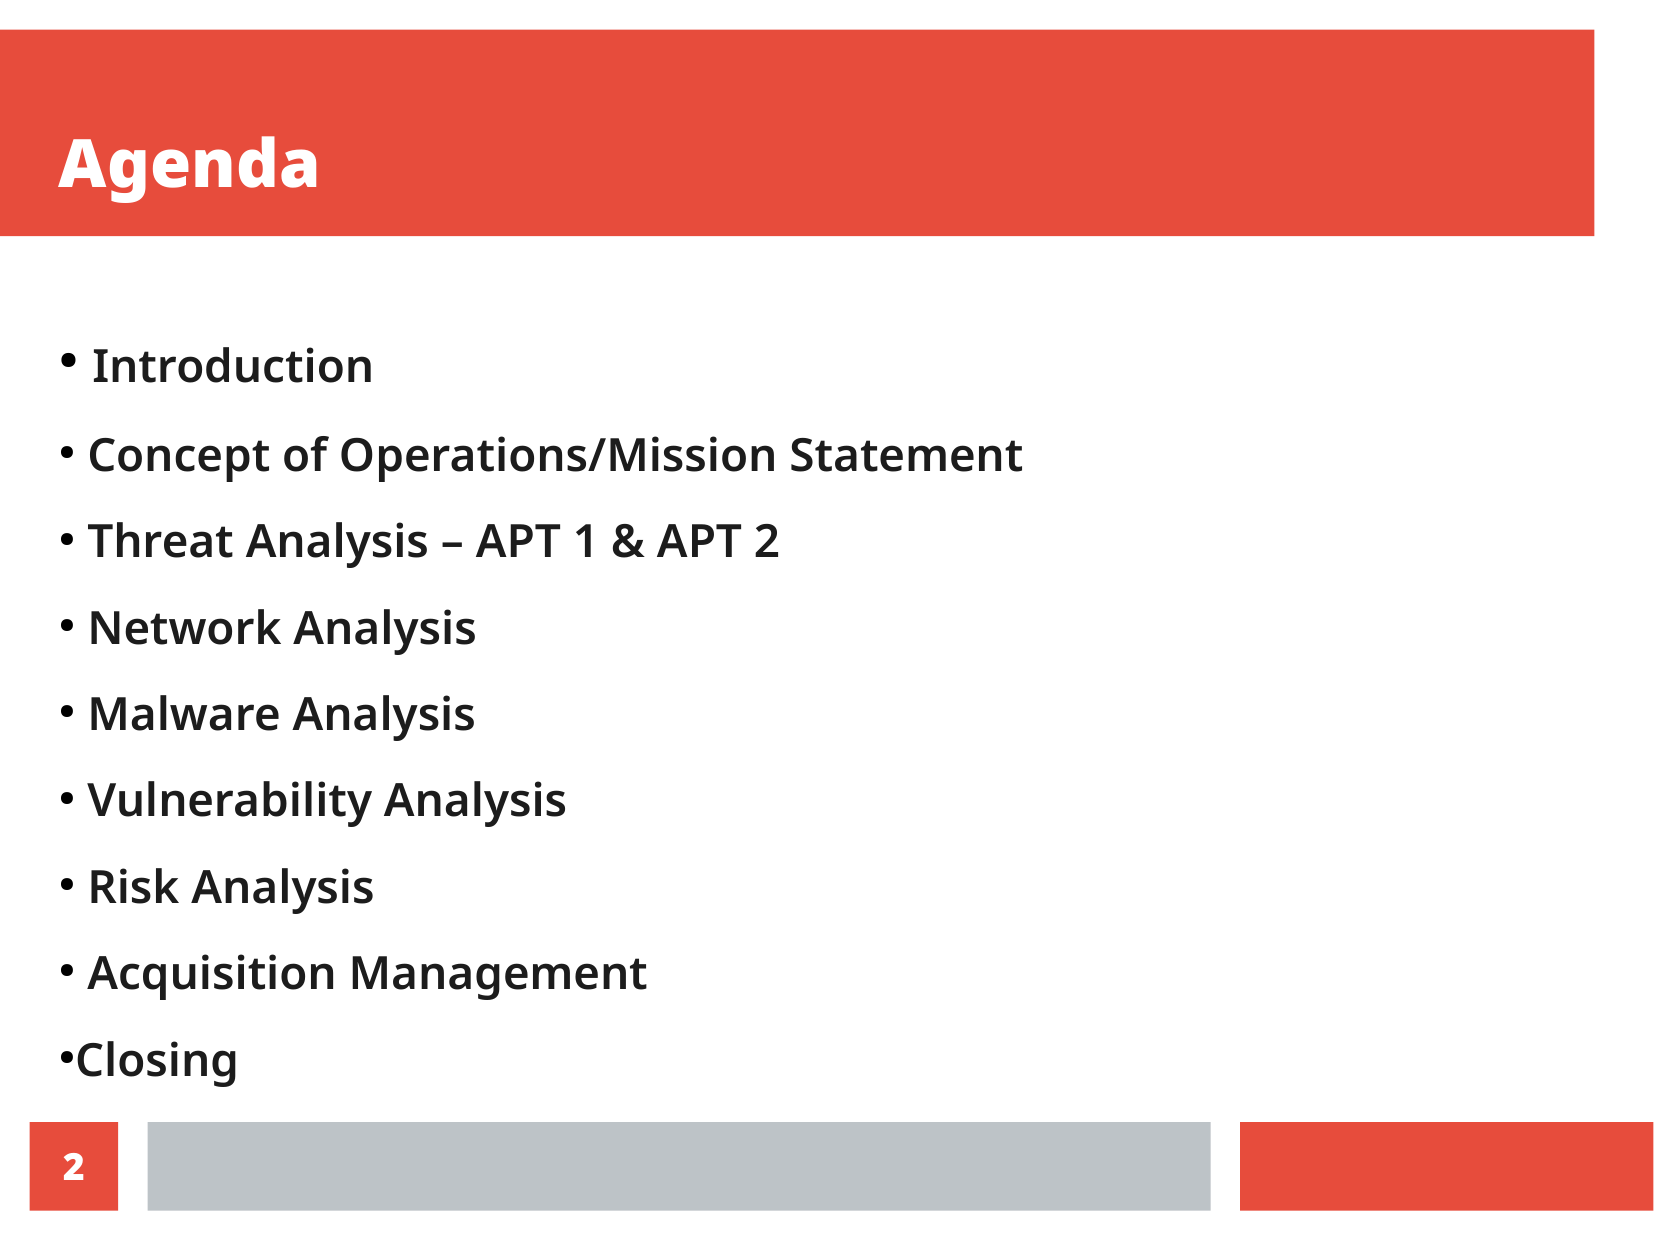

# Agenda
 Introduction
 Concept of Operations/Mission Statement
 Threat Analysis – APT 1 & APT 2
 Network Analysis
 Malware Analysis
 Vulnerability Analysis
 Risk Analysis
 Acquisition Management
Closing
2